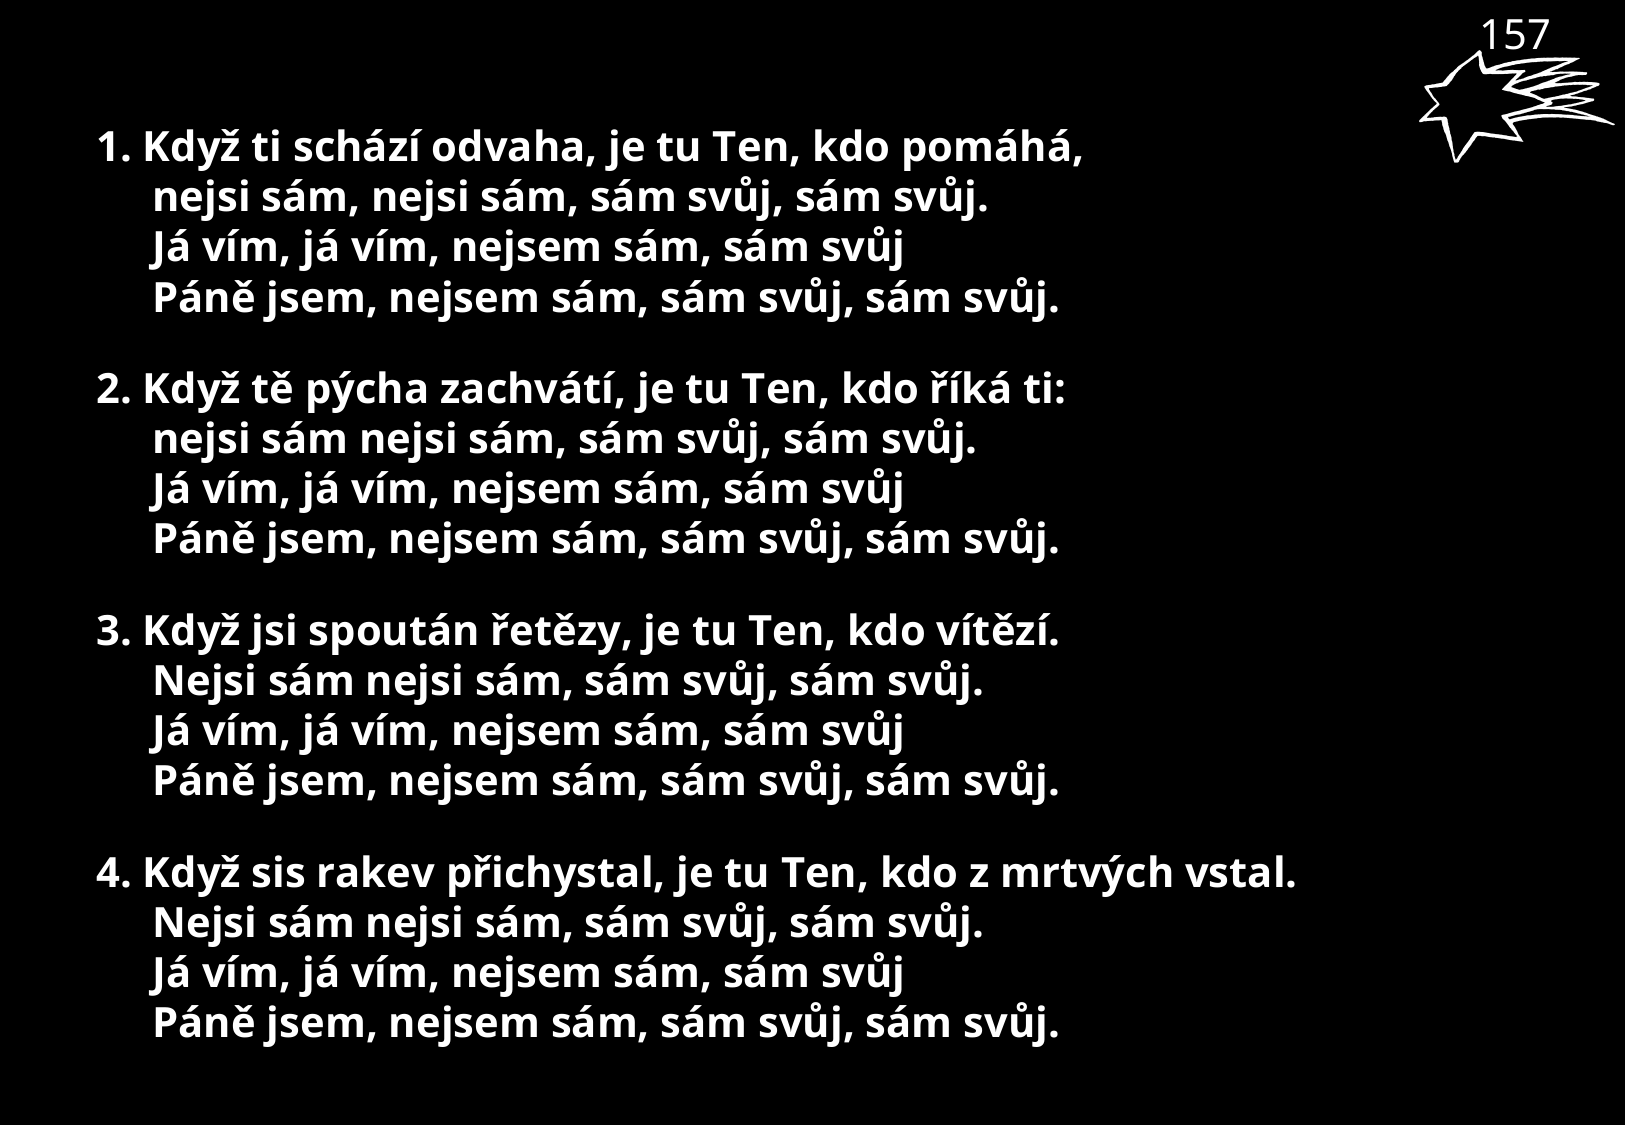

157
# 1. Když ti schází odvaha, je tu Ten, kdo pomáhá, nejsi sám, nejsi sám, sám svůj, sám svůj. Já vím, já vím, nejsem sám, sám svůj Páně jsem, nejsem sám, sám svůj, sám svůj.
2. Když tě pýcha zachvátí, je tu Ten, kdo říká ti:
nejsi sám nejsi sám, sám svůj, sám svůj.
Já vím, já vím, nejsem sám, sám svůj
Páně jsem, nejsem sám, sám svůj, sám svůj.
3. Když jsi spoután řetězy, je tu Ten, kdo vítězí.
Nejsi sám nejsi sám, sám svůj, sám svůj.
Já vím, já vím, nejsem sám, sám svůj
Páně jsem, nejsem sám, sám svůj, sám svůj.
4. Když sis rakev přichystal, je tu Ten, kdo z mrtvých vstal.
Nejsi sám nejsi sám, sám svůj, sám svůj.
Já vím, já vím, nejsem sám, sám svůj
Páně jsem, nejsem sám, sám svůj, sám svůj.